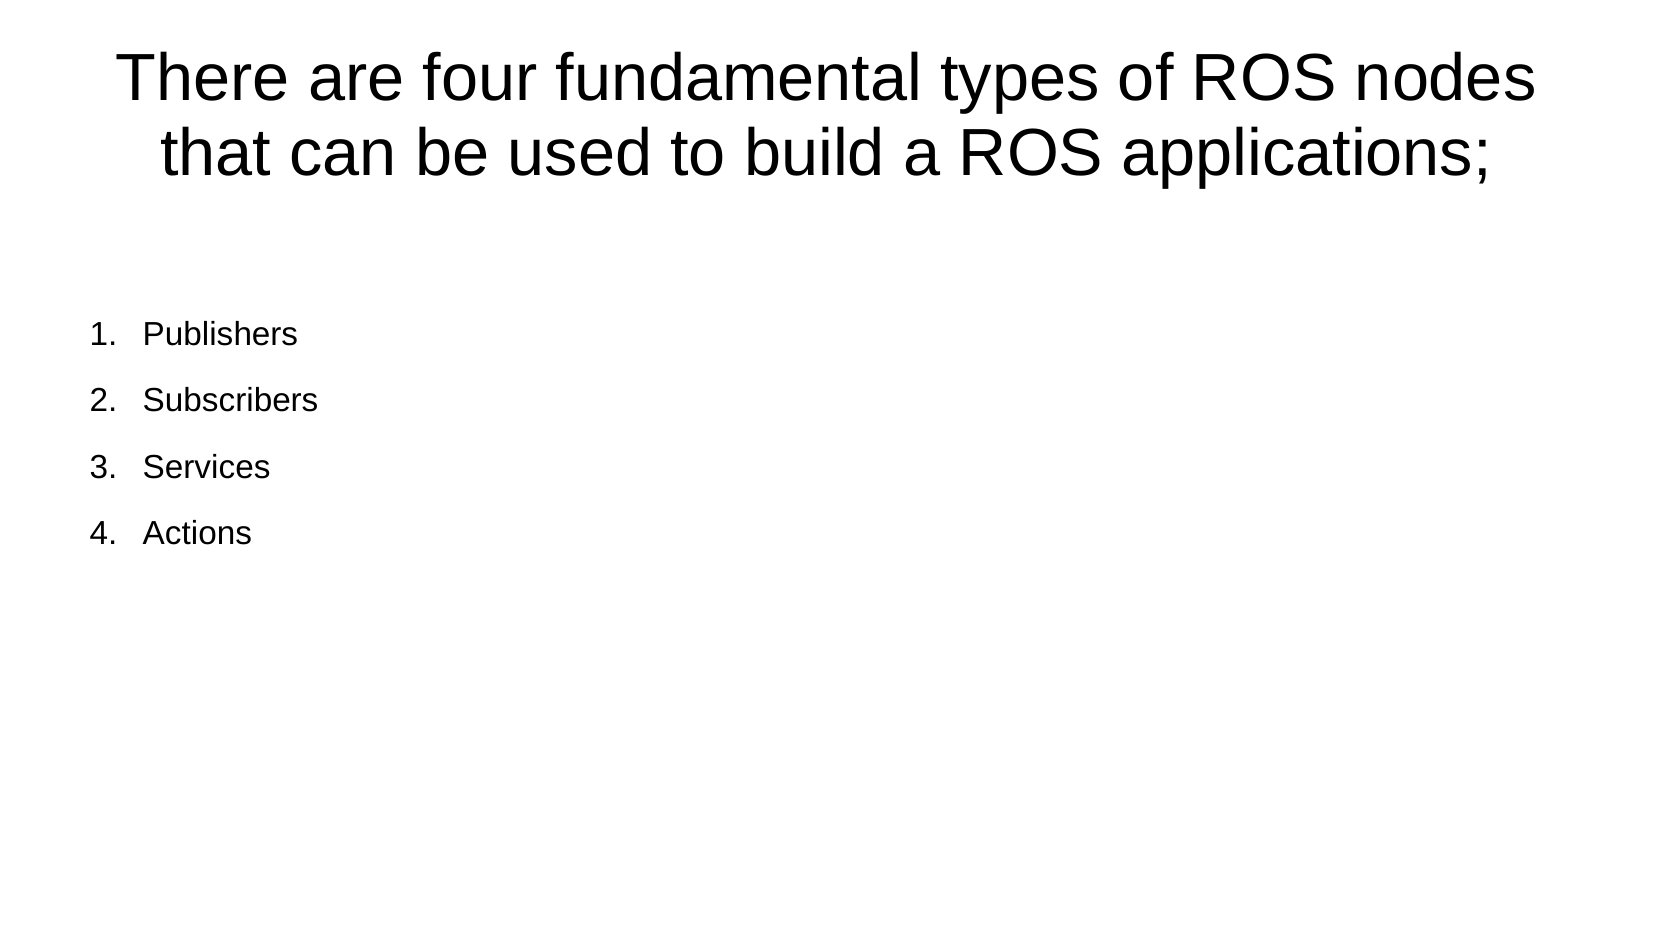

# There are four fundamental types of ROS nodes that can be used to build a ROS applications;
Publishers
Subscribers
Services
Actions